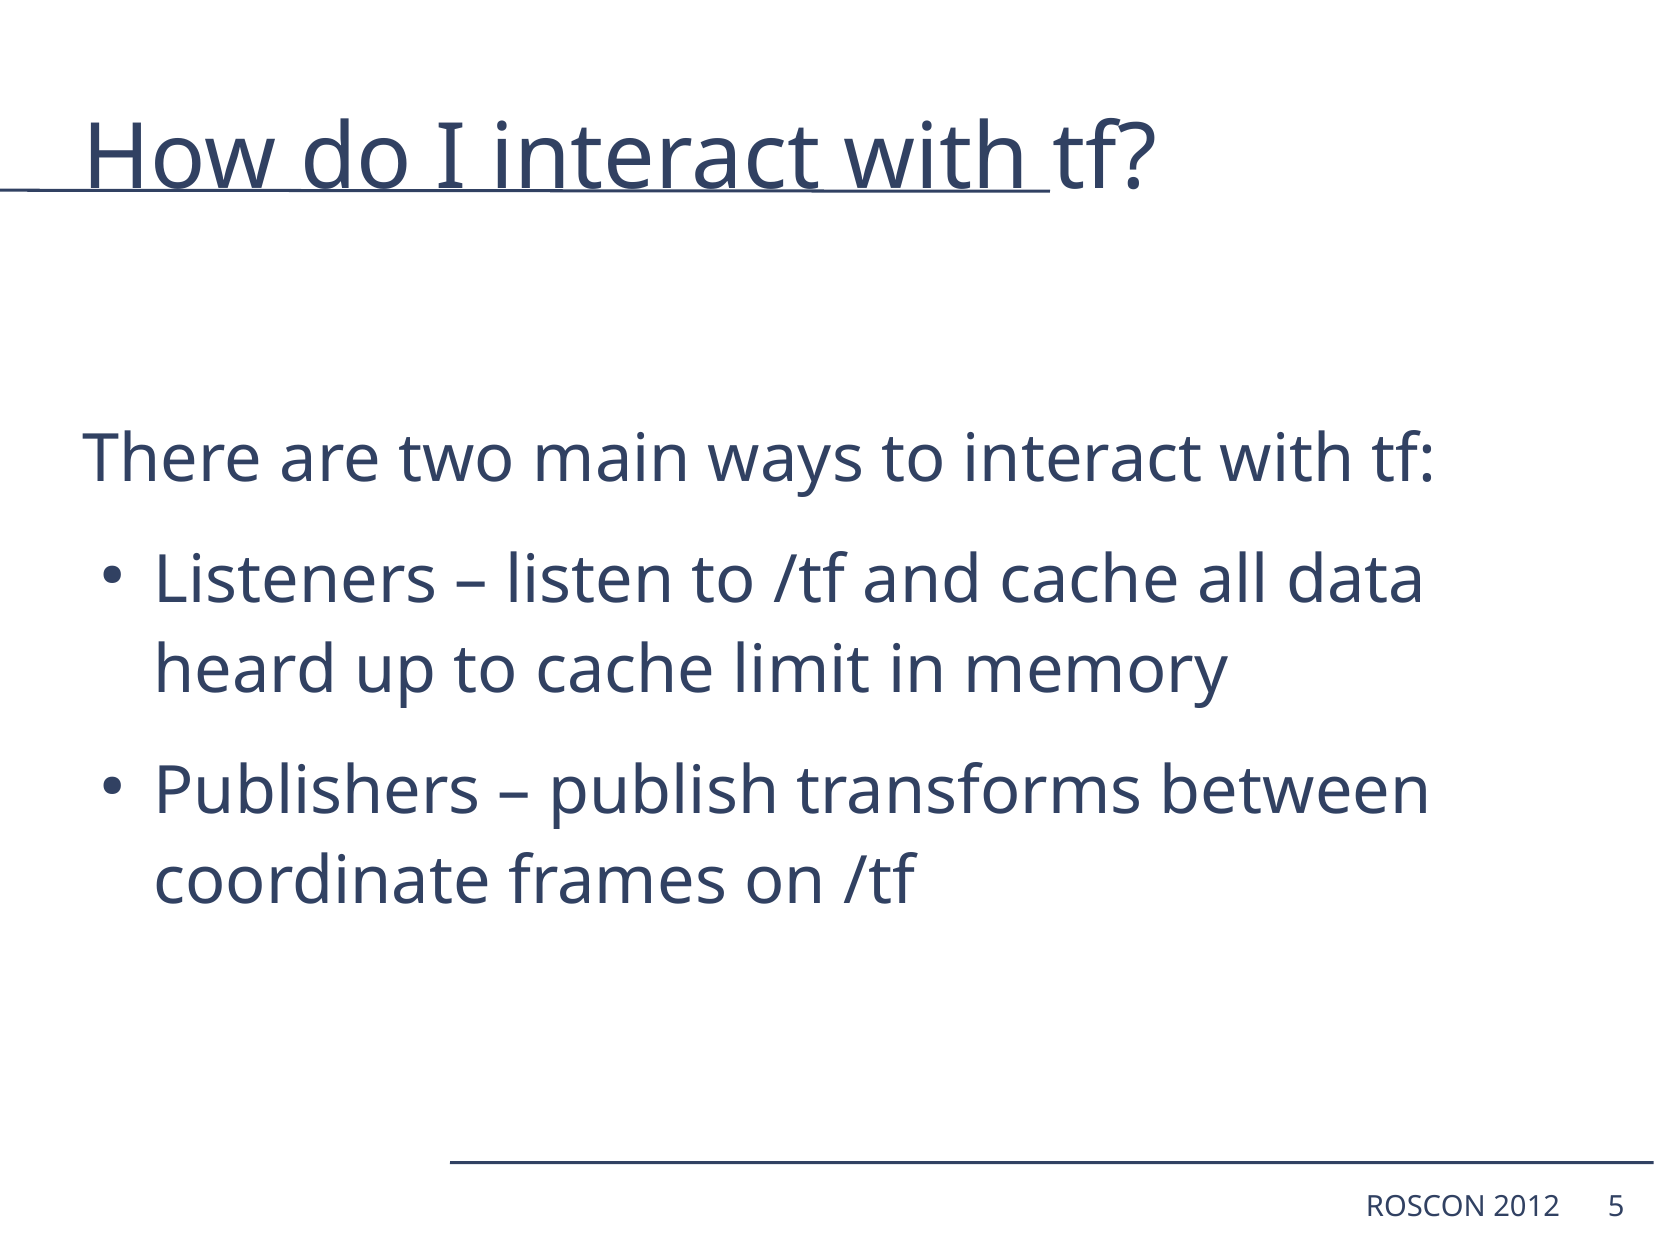

# How do I interact with tf?
There are two main ways to interact with tf:
Listeners – listen to /tf and cache all data heard up to cache limit in memory
Publishers – publish transforms between coordinate frames on /tf